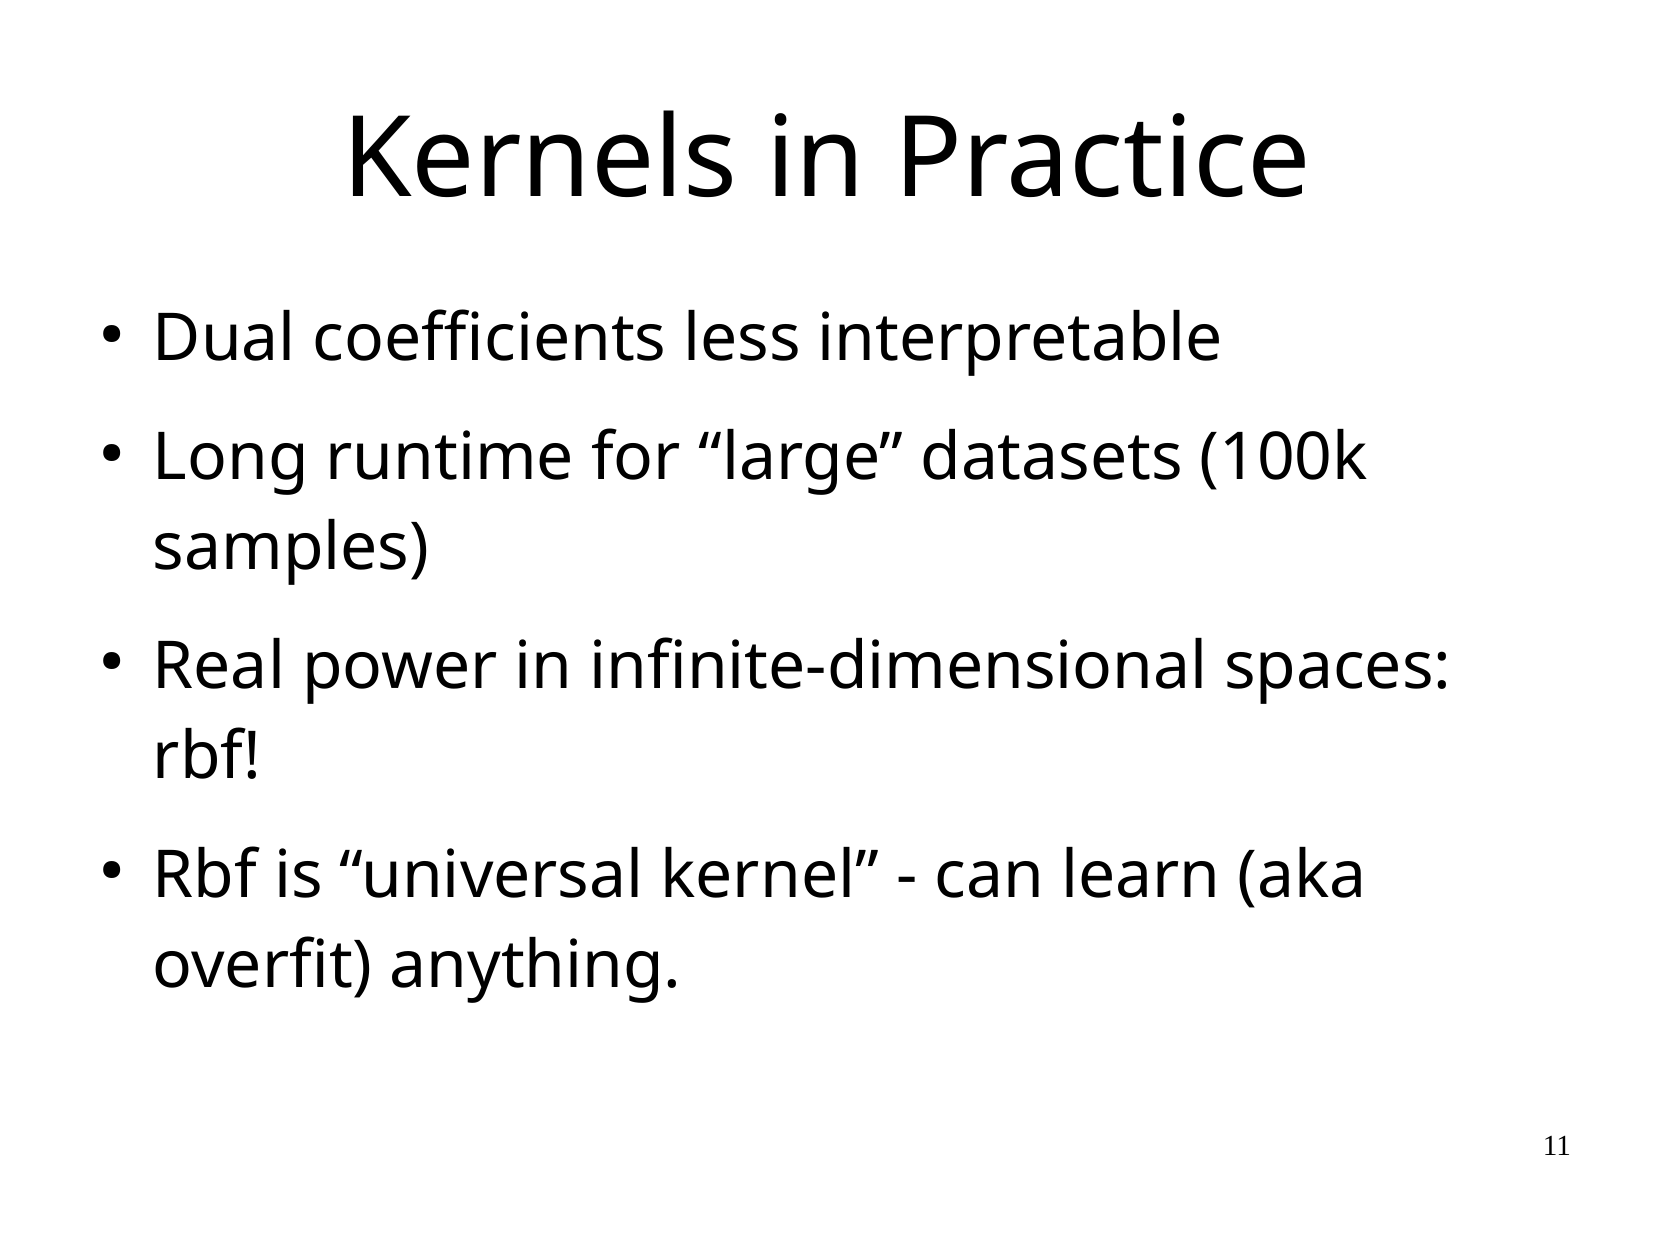

# Kernels in Practice
Dual coefficients less interpretable
Long runtime for “large” datasets (100k samples)
Real power in infinite-dimensional spaces: rbf!
Rbf is “universal kernel” - can learn (aka overfit) anything.
11